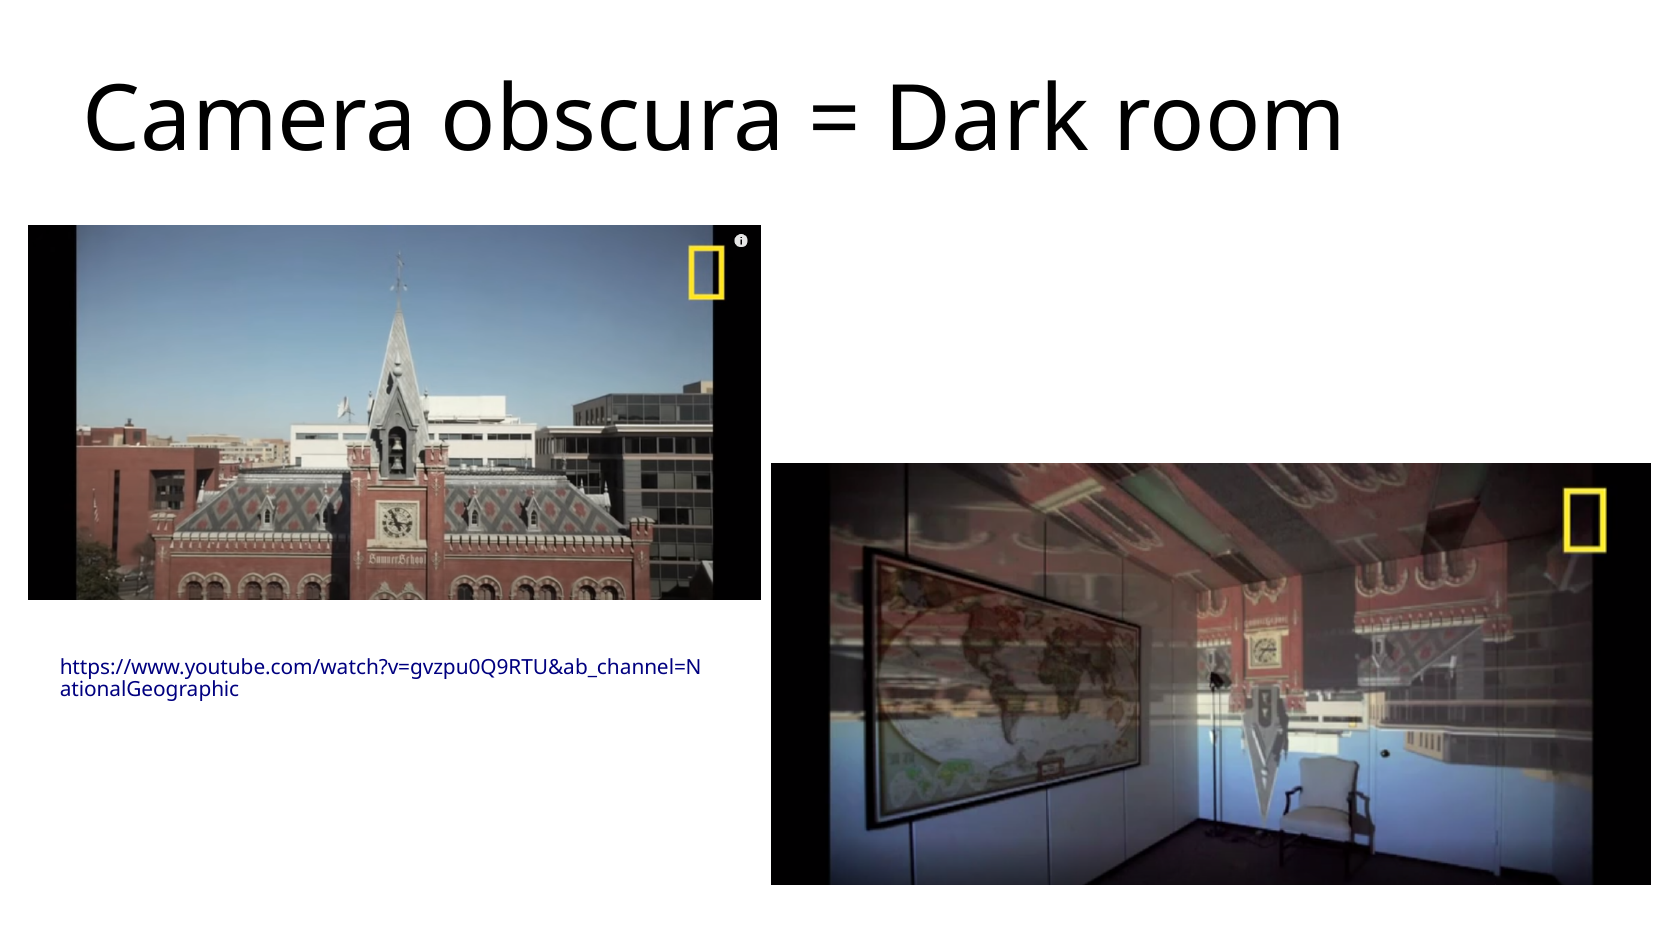

# Camera obscura = Dark room
https://www.youtube.com/watch?v=gvzpu0Q9RTU&ab_channel=NationalGeographic